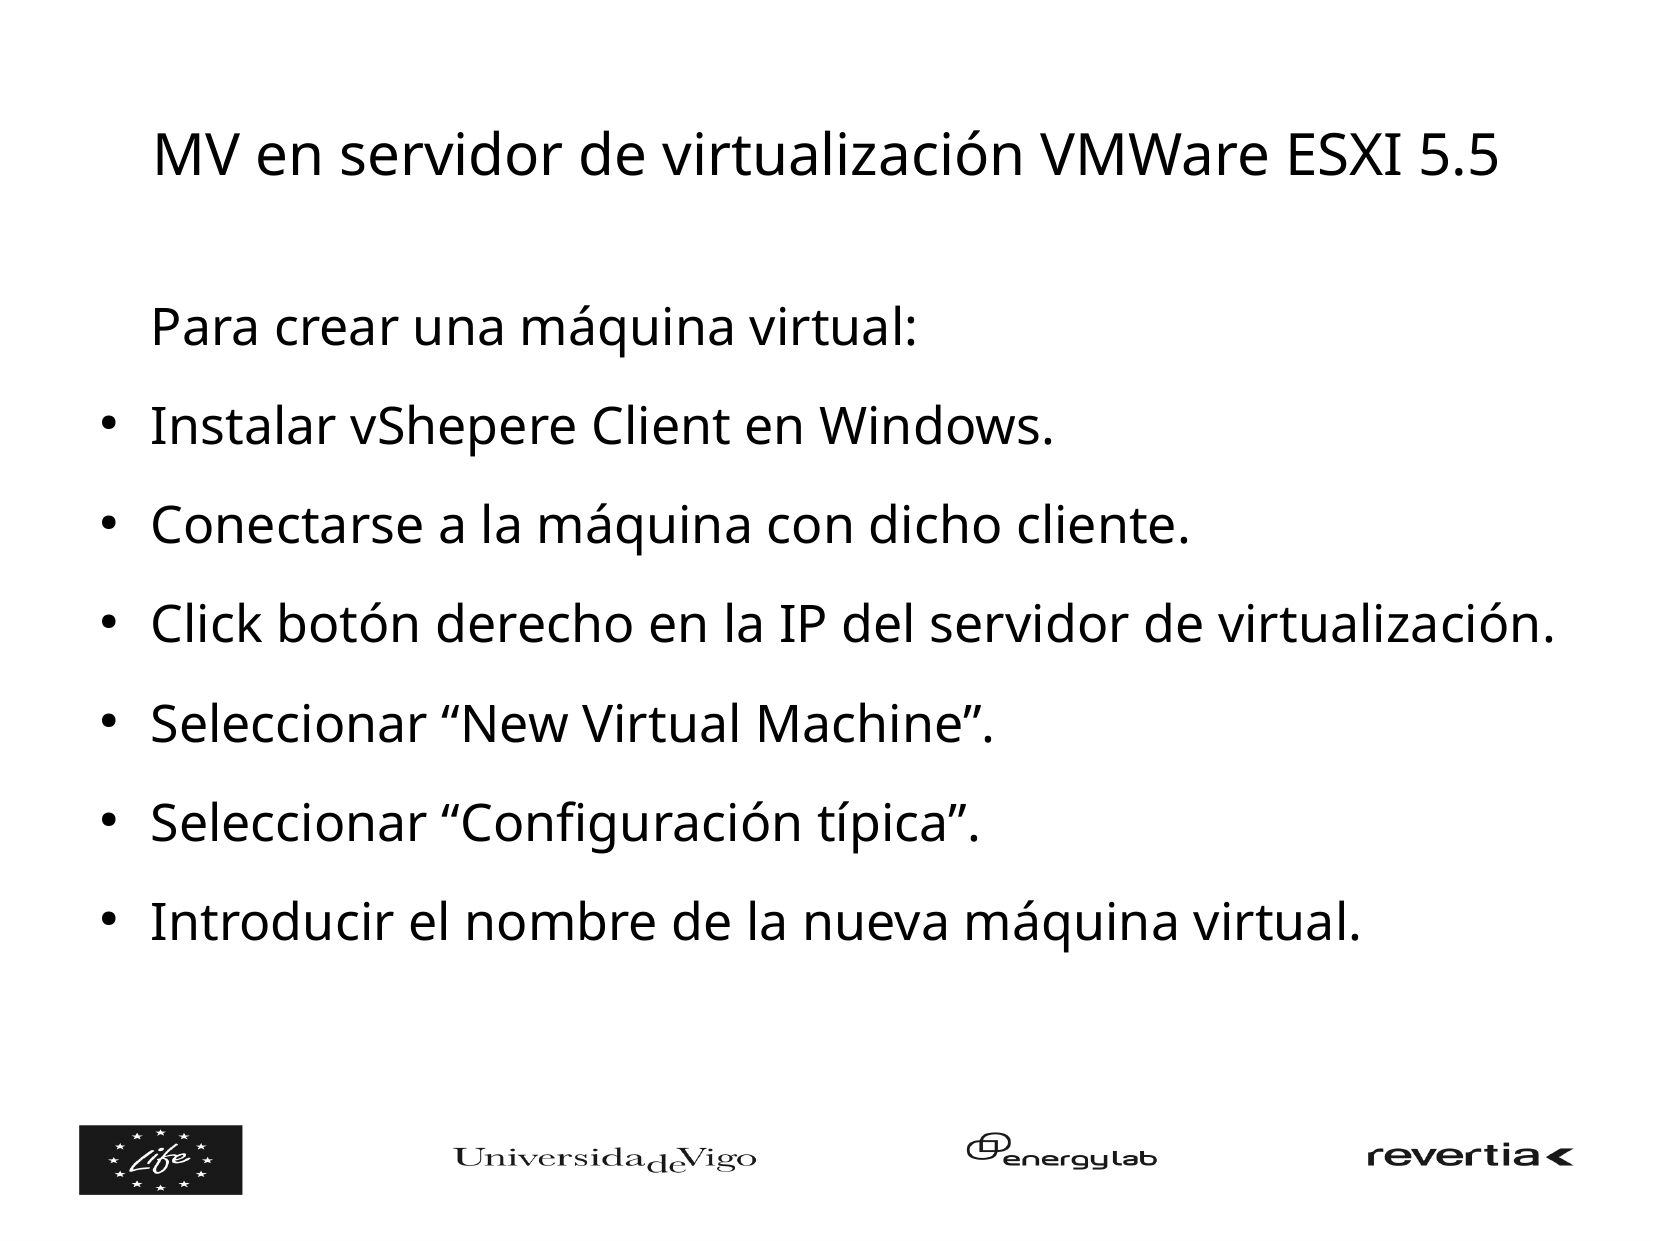

# MV en servidor de virtualización VMWare ESXI 5.5
Para crear una máquina virtual:
Instalar vShepere Client en Windows.
Conectarse a la máquina con dicho cliente.
Click botón derecho en la IP del servidor de virtualización.
Seleccionar “New Virtual Machine”.
Seleccionar “Configuración típica”.
Introducir el nombre de la nueva máquina virtual.